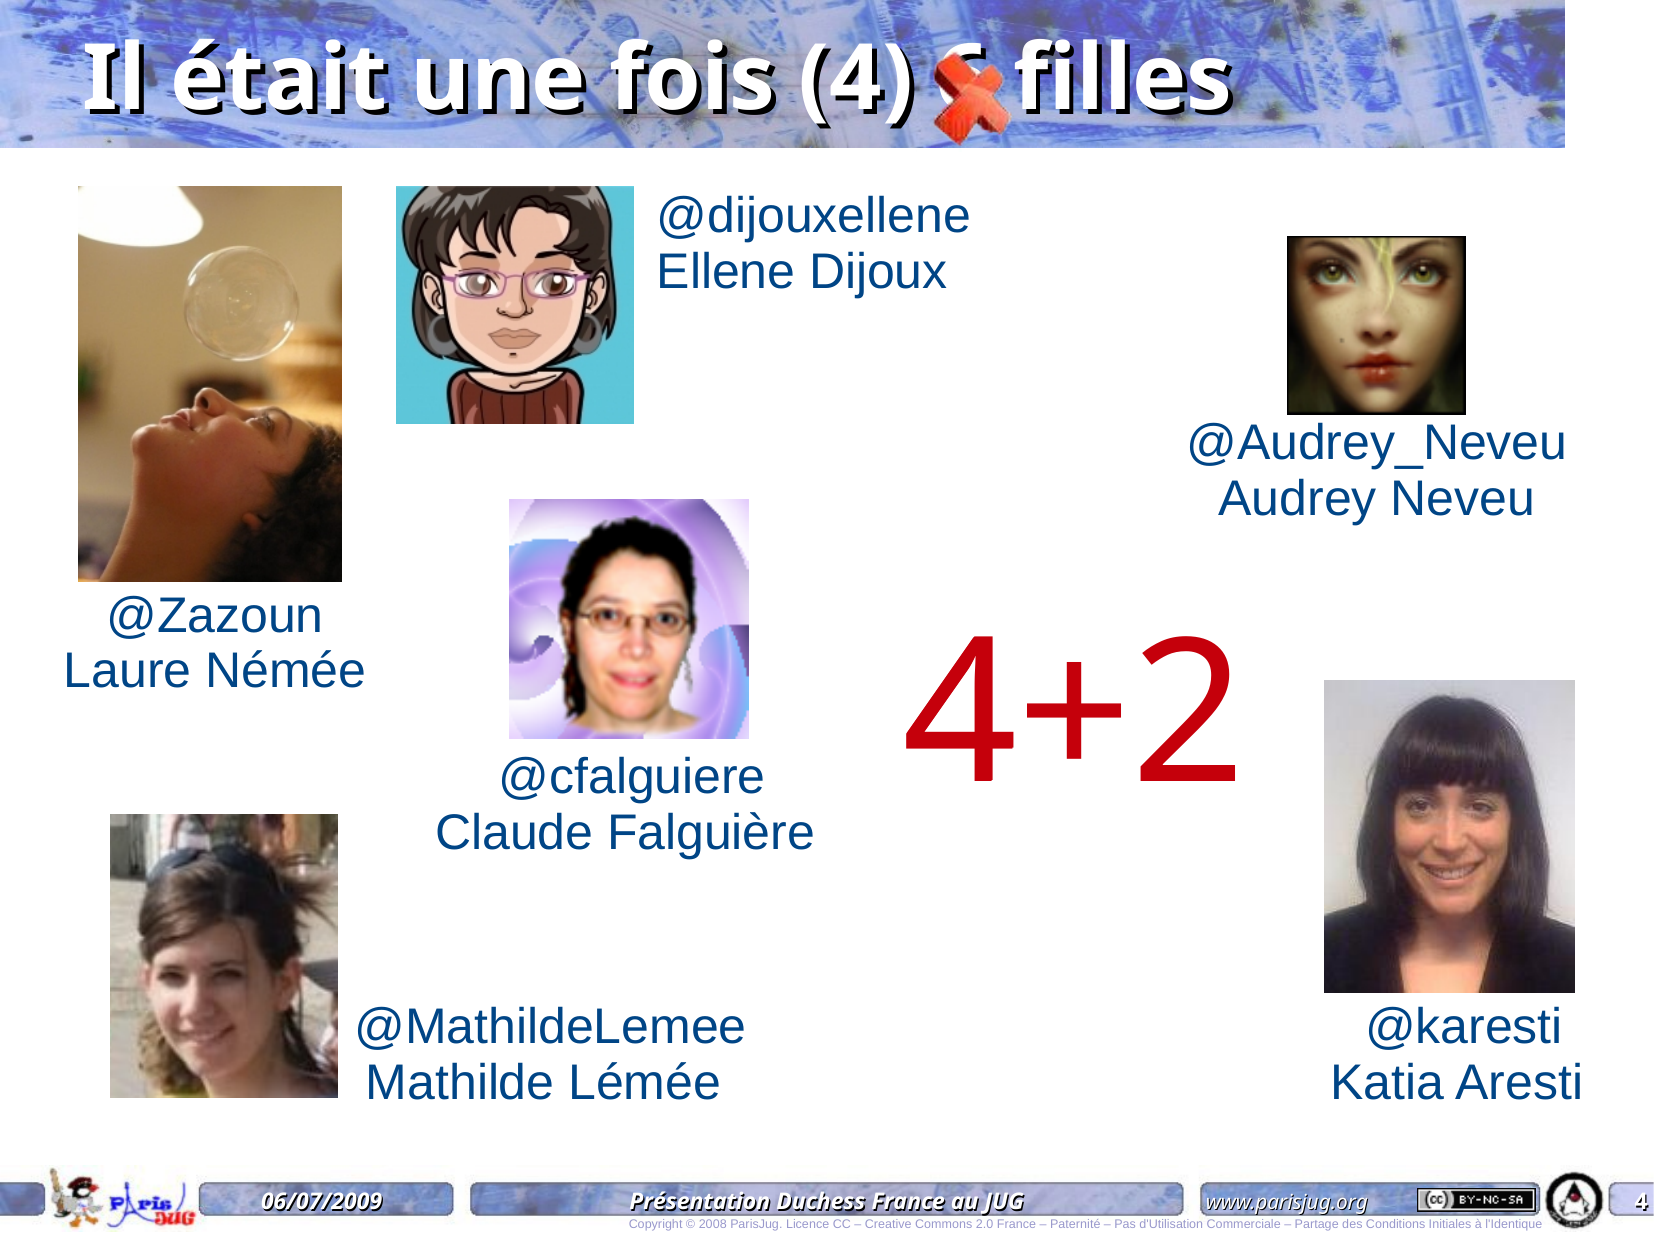

# Il était une fois (4) 6 filles
@dijouxellene
Ellene Dijoux
@Zazoun
Laure Némée
@Audrey_Neveu
Audrey Neveu
@cfalguiere
Claude Falguière
4
4+2
@karesti
Katia Aresti
@MathildeLemee
Mathilde Lémée
06/07/2009
Présentation Duchess France au JUG
4